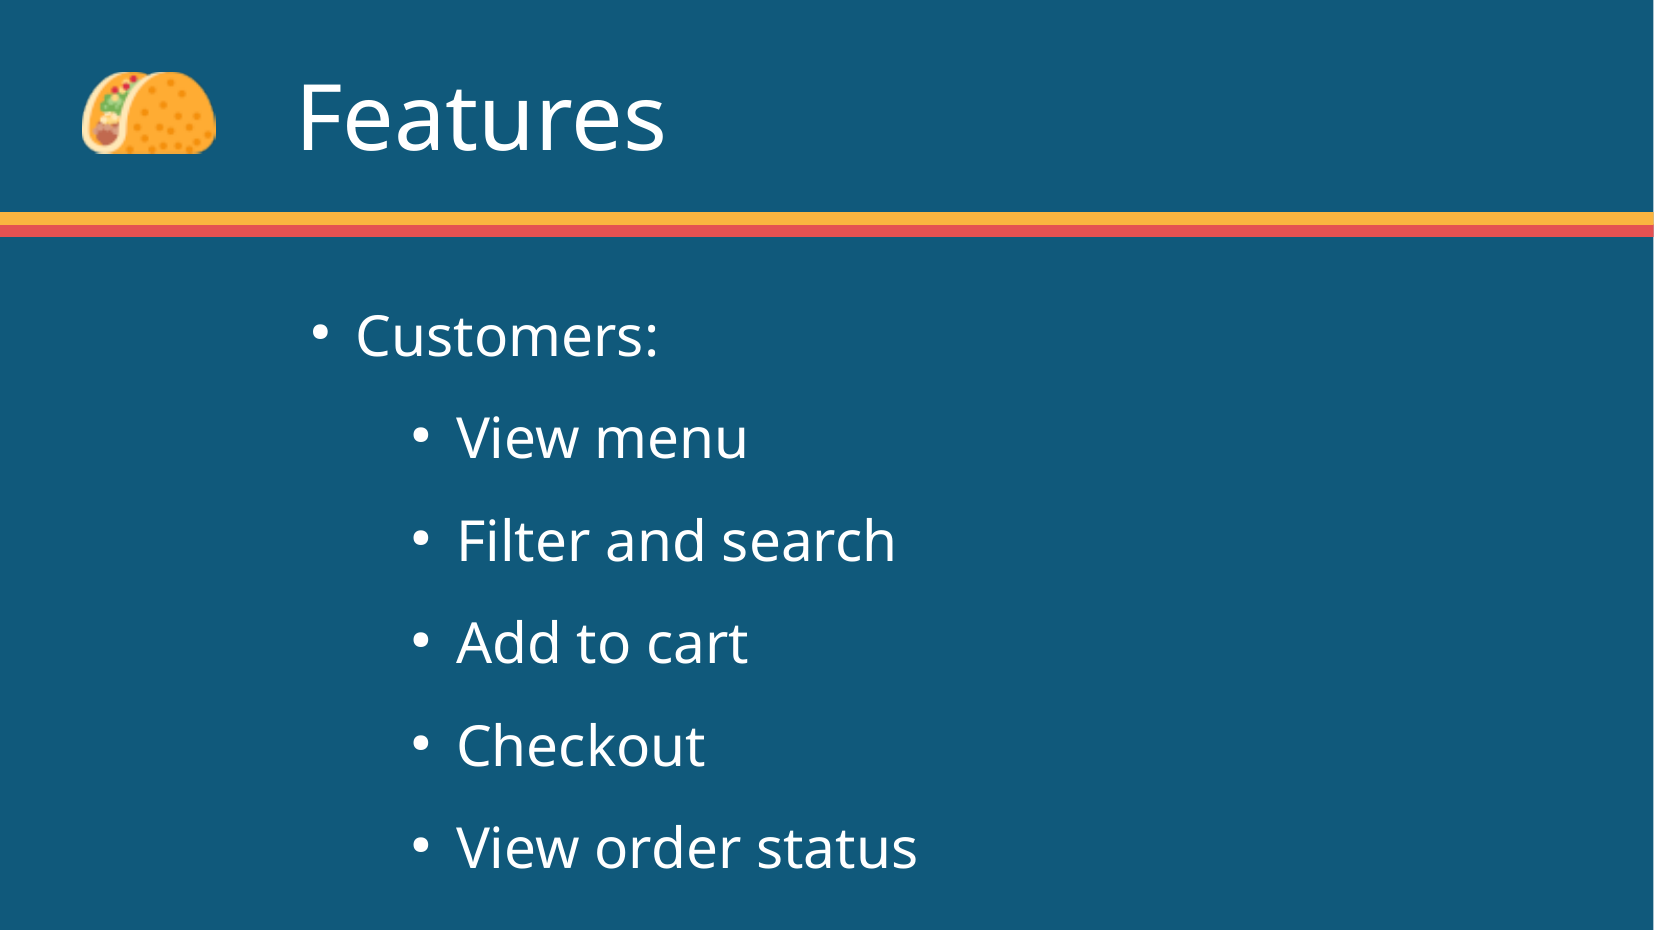

# Features
Customers:
View menu
Filter and search
Add to cart
Checkout
View order status